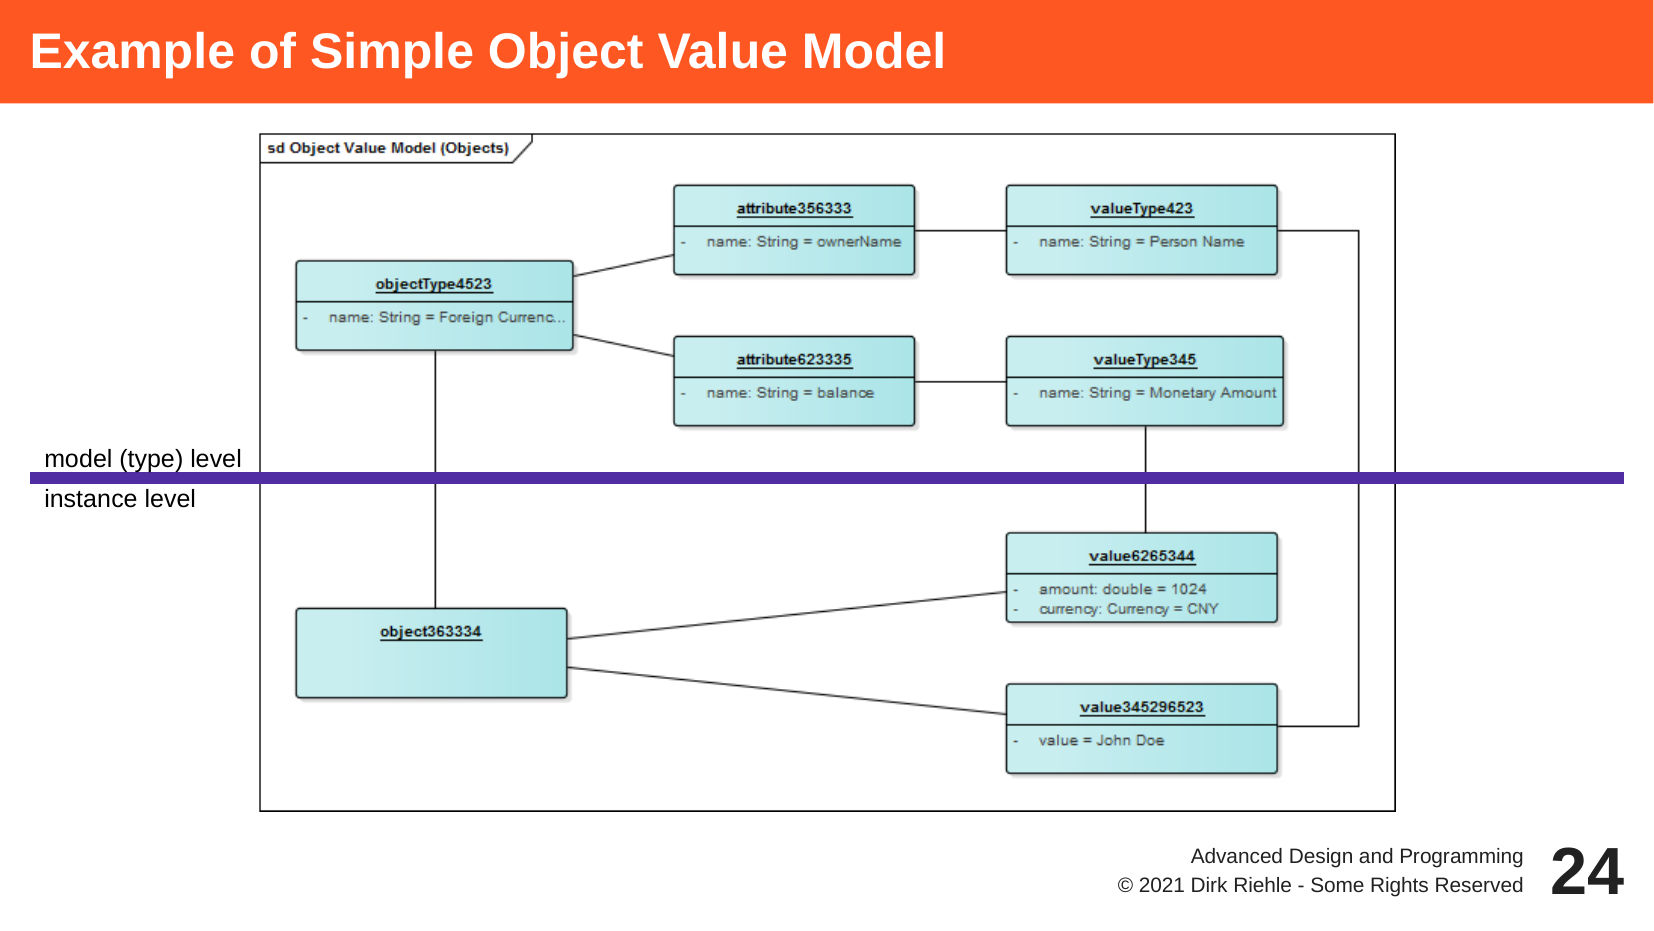

# Example of Simple Object Value Model
model (type) level
instance level
Advanced Design and Programming
24
© 2021 Dirk Riehle - Some Rights Reserved